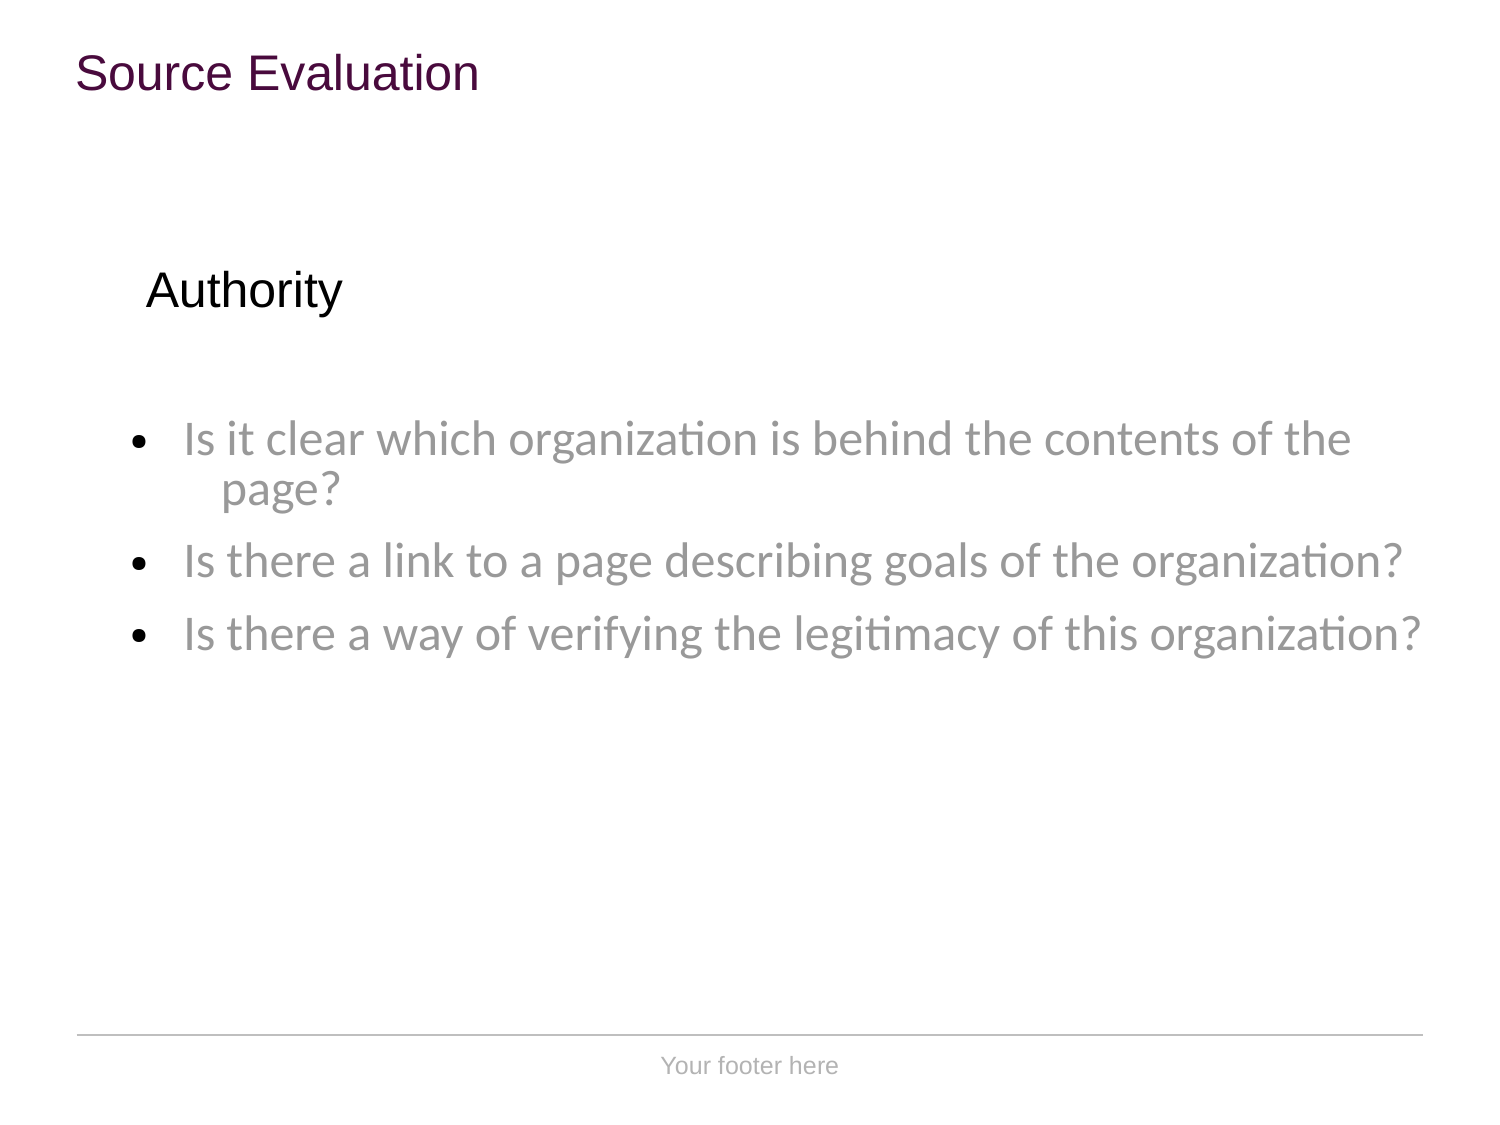

# Source Evaluation
Authority
Is it clear which organization is behind the contents of the page?
Is there a link to a page describing goals of the organization?
Is there a way of verifying the legitimacy of this organization?
Nigerian Oil Fields